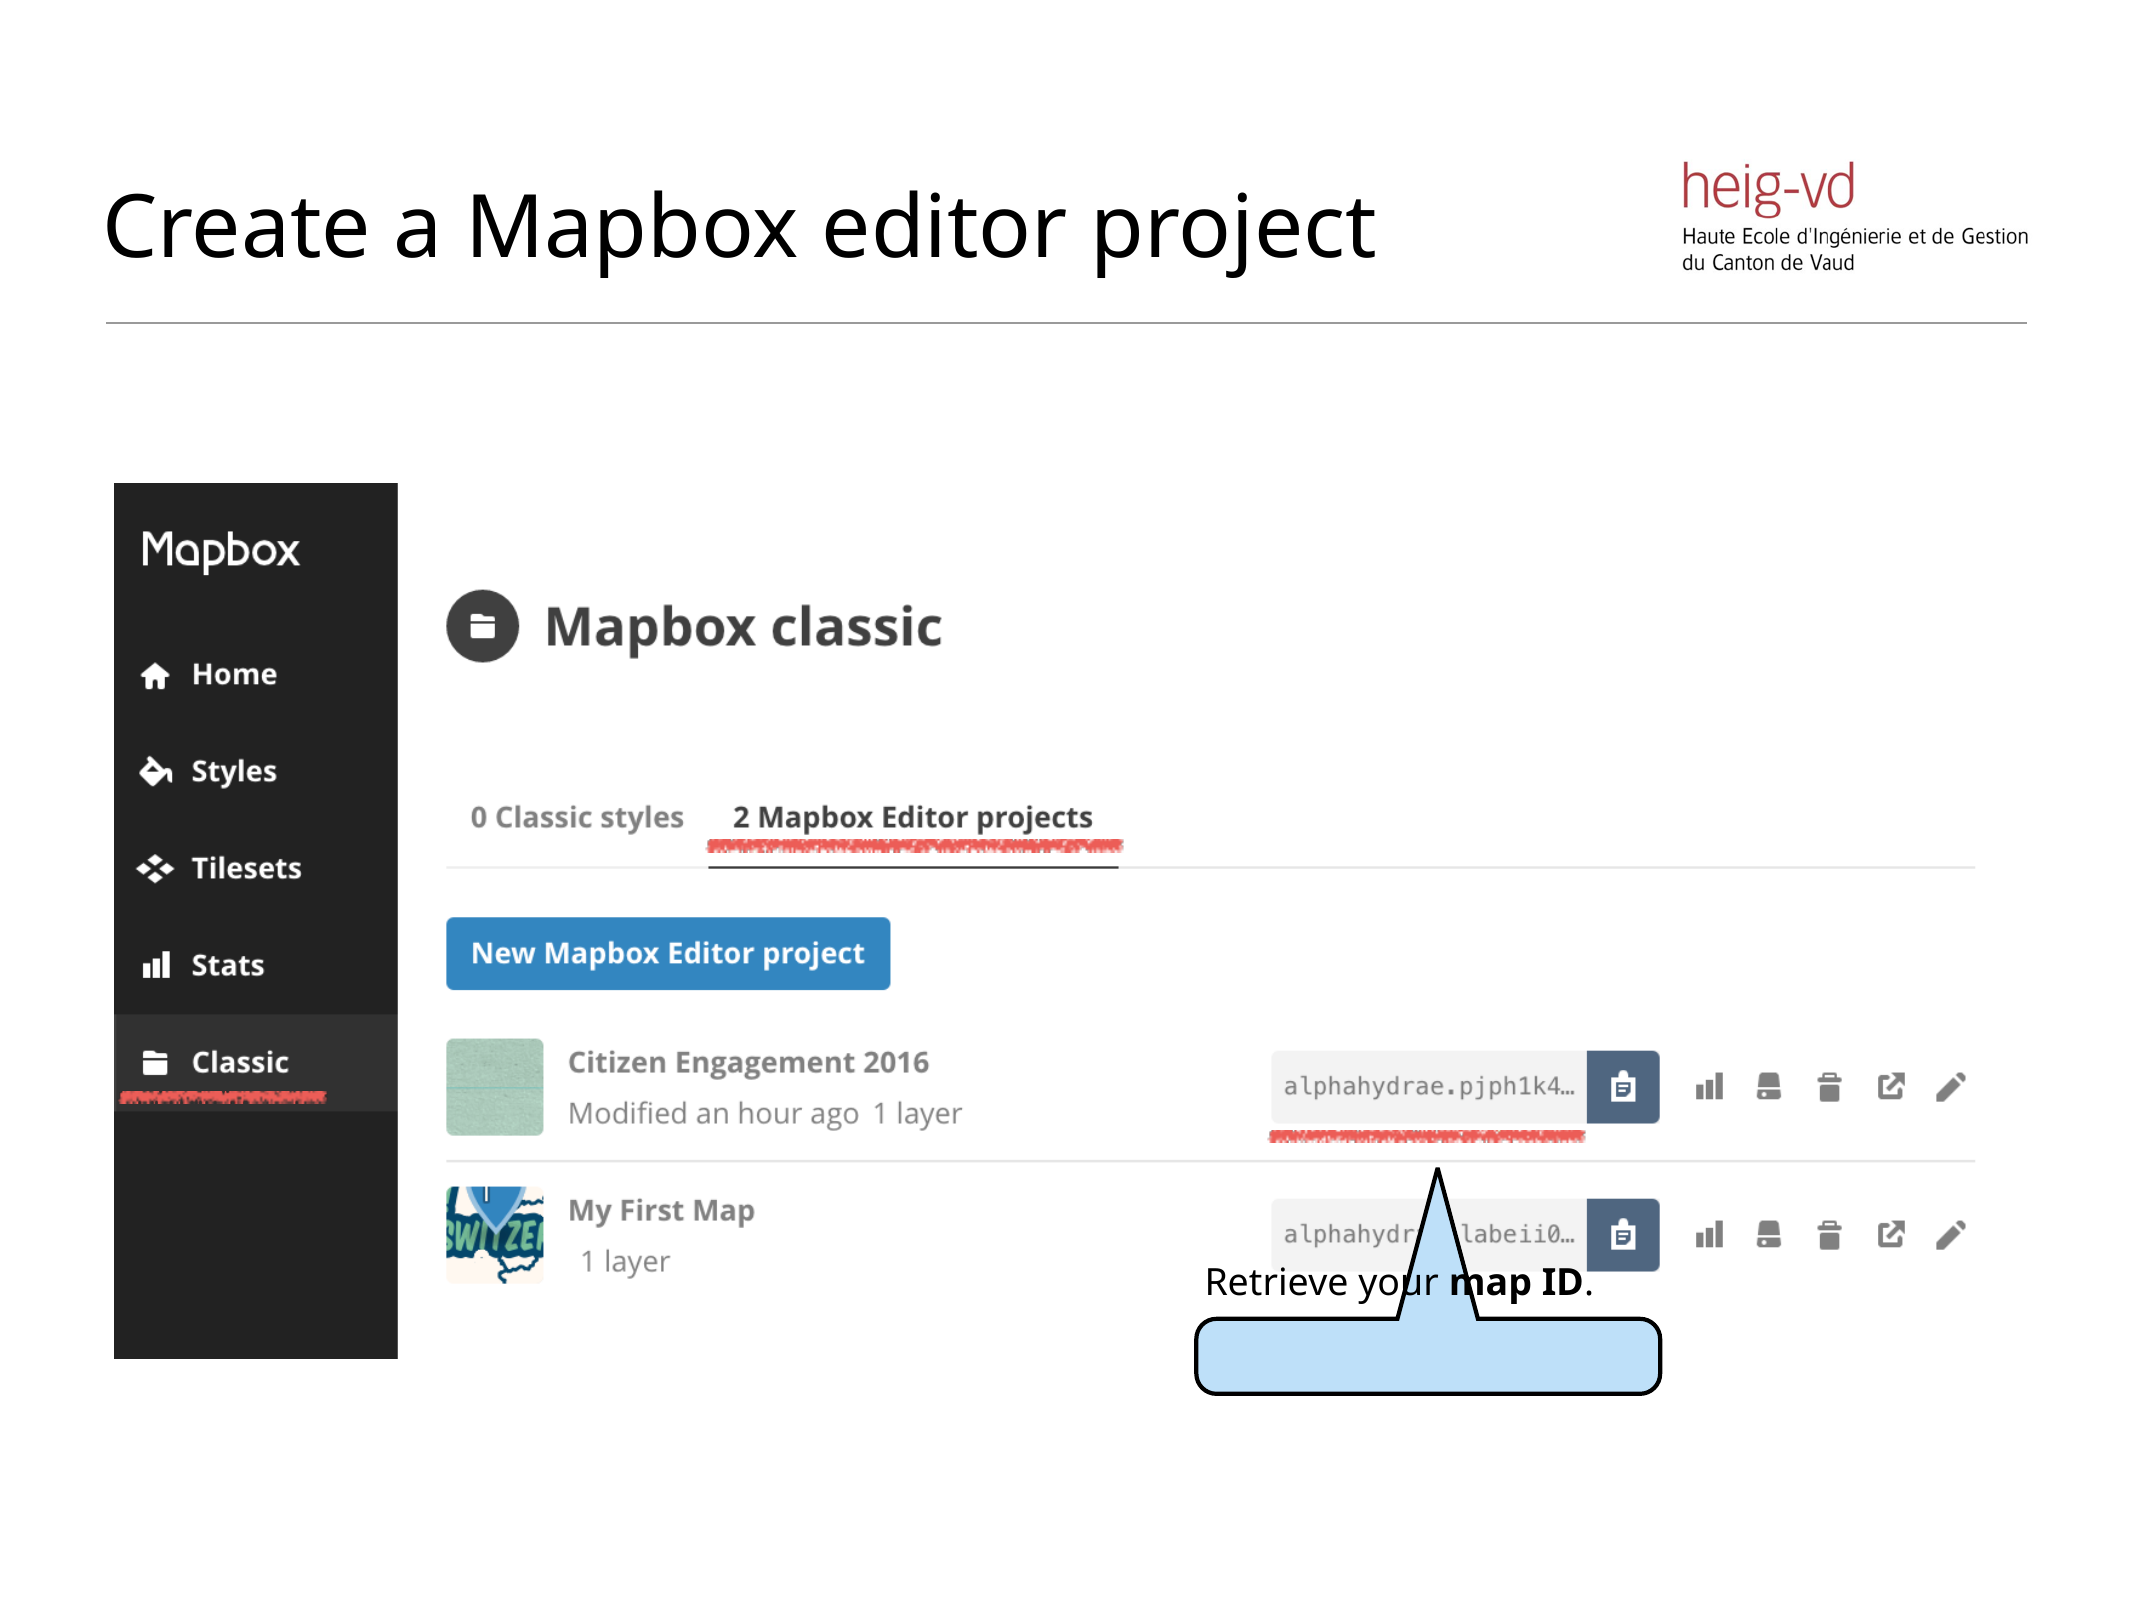

# Create a Mapbox editor project
Retrieve your map ID.